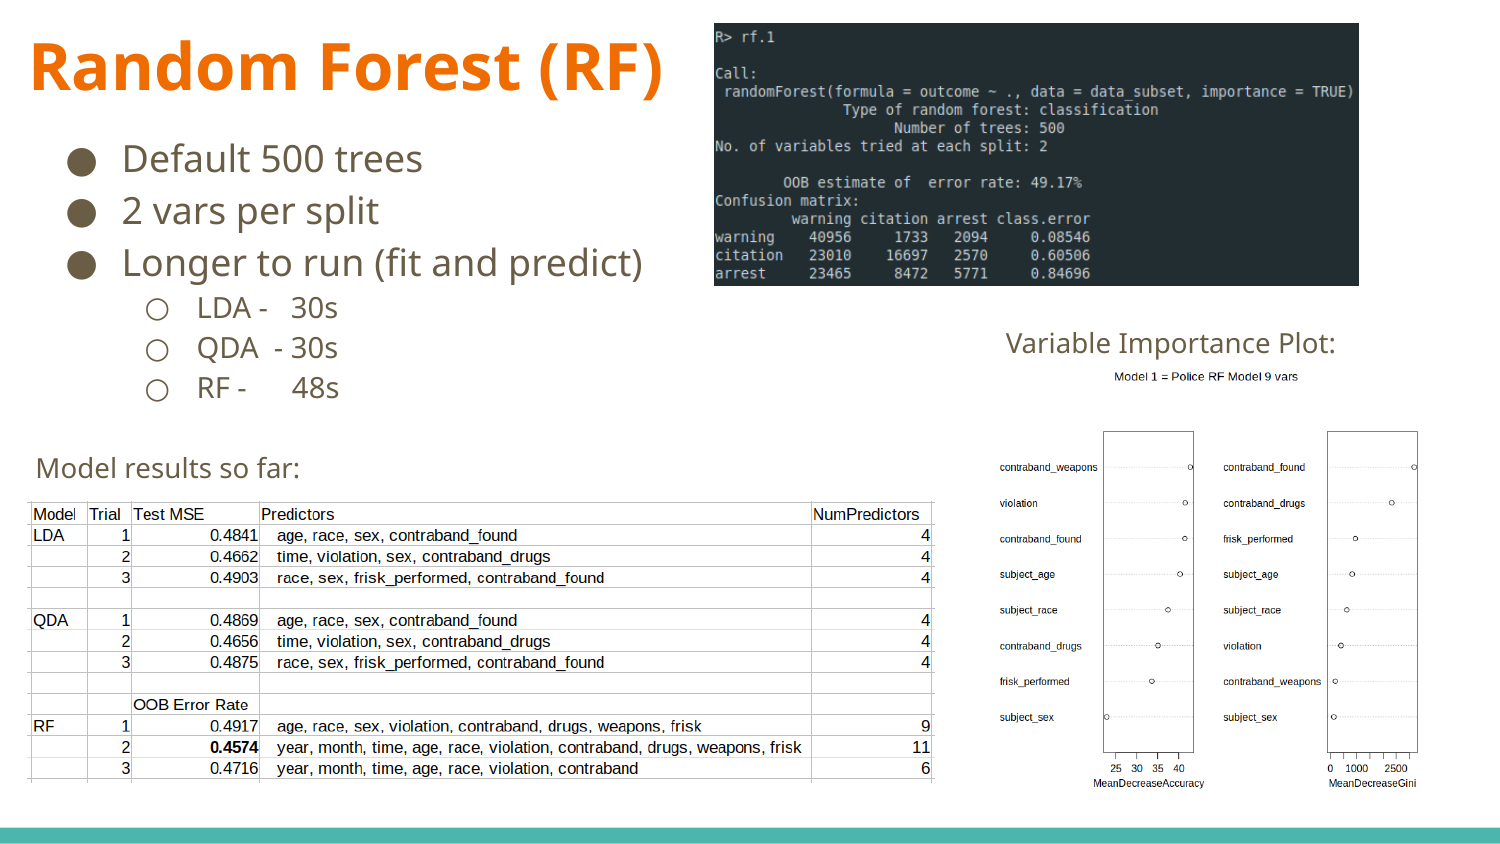

# Random Forest (RF)
Default 500 trees
2 vars per split
Longer to run (fit and predict)
LDA - 30s
QDA - 30s
RF - 48s
Variable Importance Plot:
Model results so far: